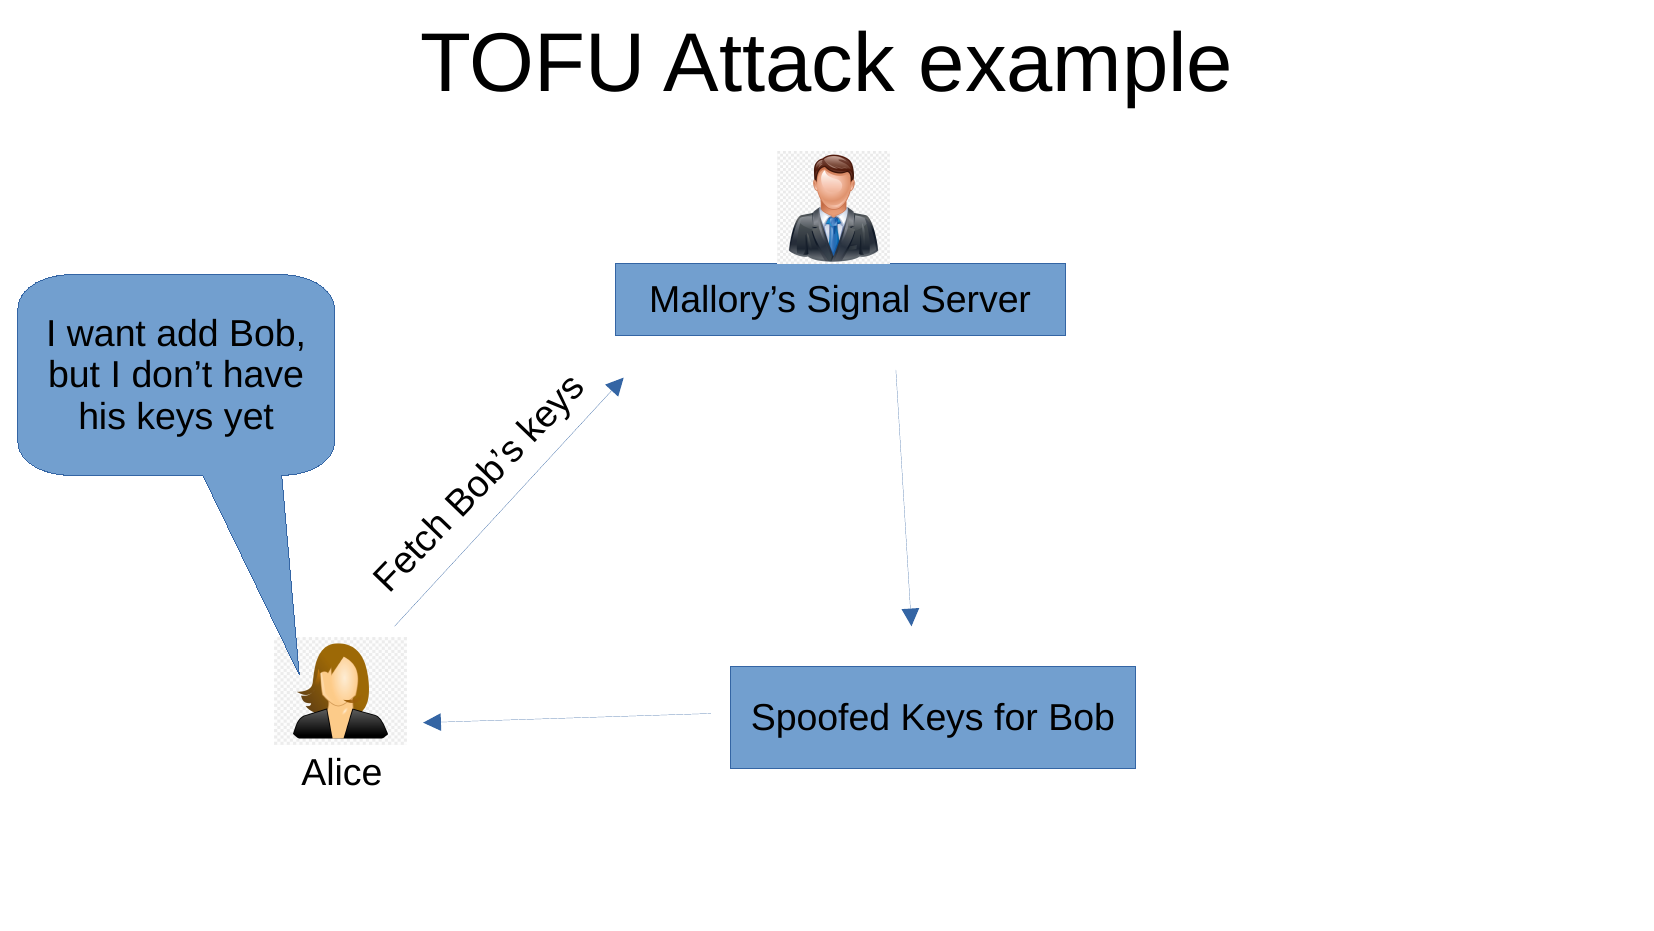

# TOFU Attack example
Mallory’s Signal Server
I want add Bob, but I don’t have his keys yet
Fetch Bob’s keys
Spoofed Keys for Bob
Alice